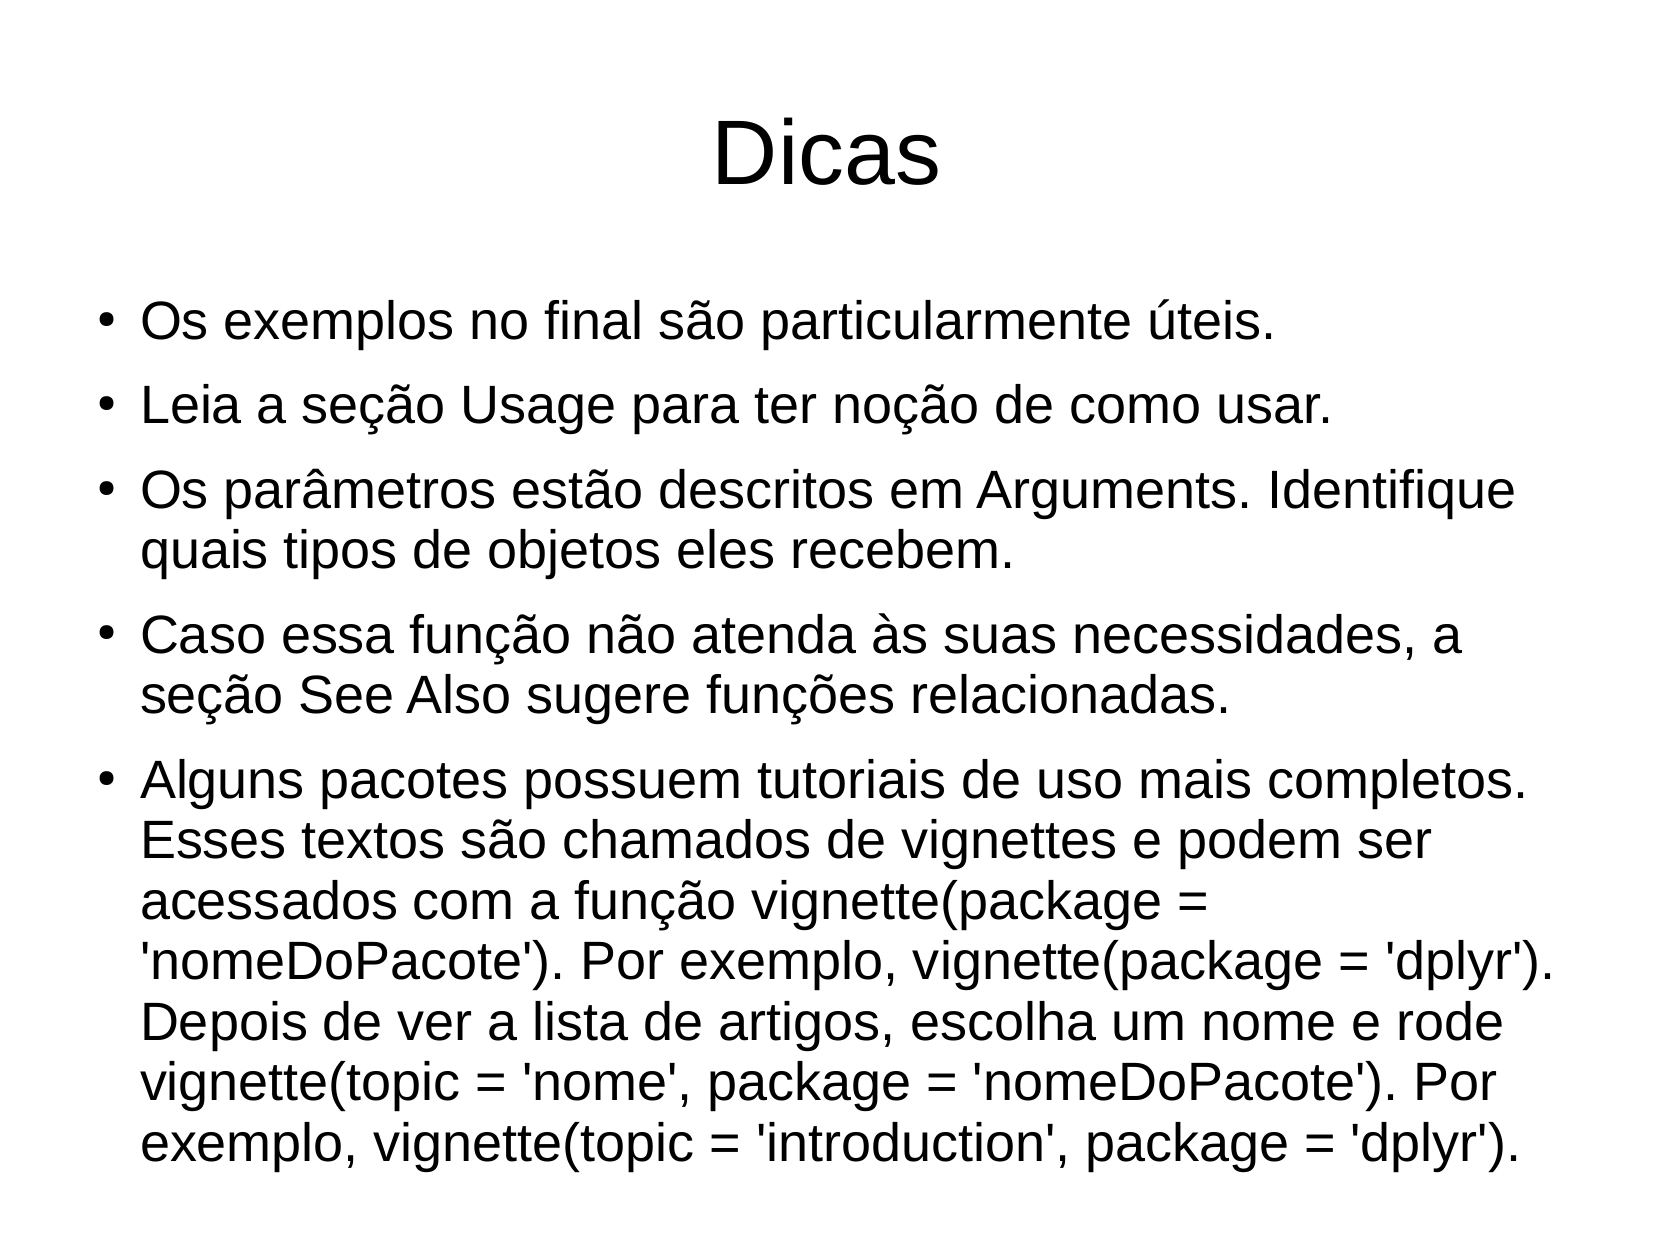

# Dicas
Os exemplos no final são particularmente úteis.
Leia a seção Usage para ter noção de como usar.
Os parâmetros estão descritos em Arguments. Identifique quais tipos de objetos eles recebem.
Caso essa função não atenda às suas necessidades, a seção See Also sugere funções relacionadas.
Alguns pacotes possuem tutoriais de uso mais completos. Esses textos são chamados de vignettes e podem ser acessados com a função vignette(package = 'nomeDoPacote'). Por exemplo, vignette(package = 'dplyr'). Depois de ver a lista de artigos, escolha um nome e rode vignette(topic = 'nome', package = 'nomeDoPacote'). Por exemplo, vignette(topic = 'introduction', package = 'dplyr').